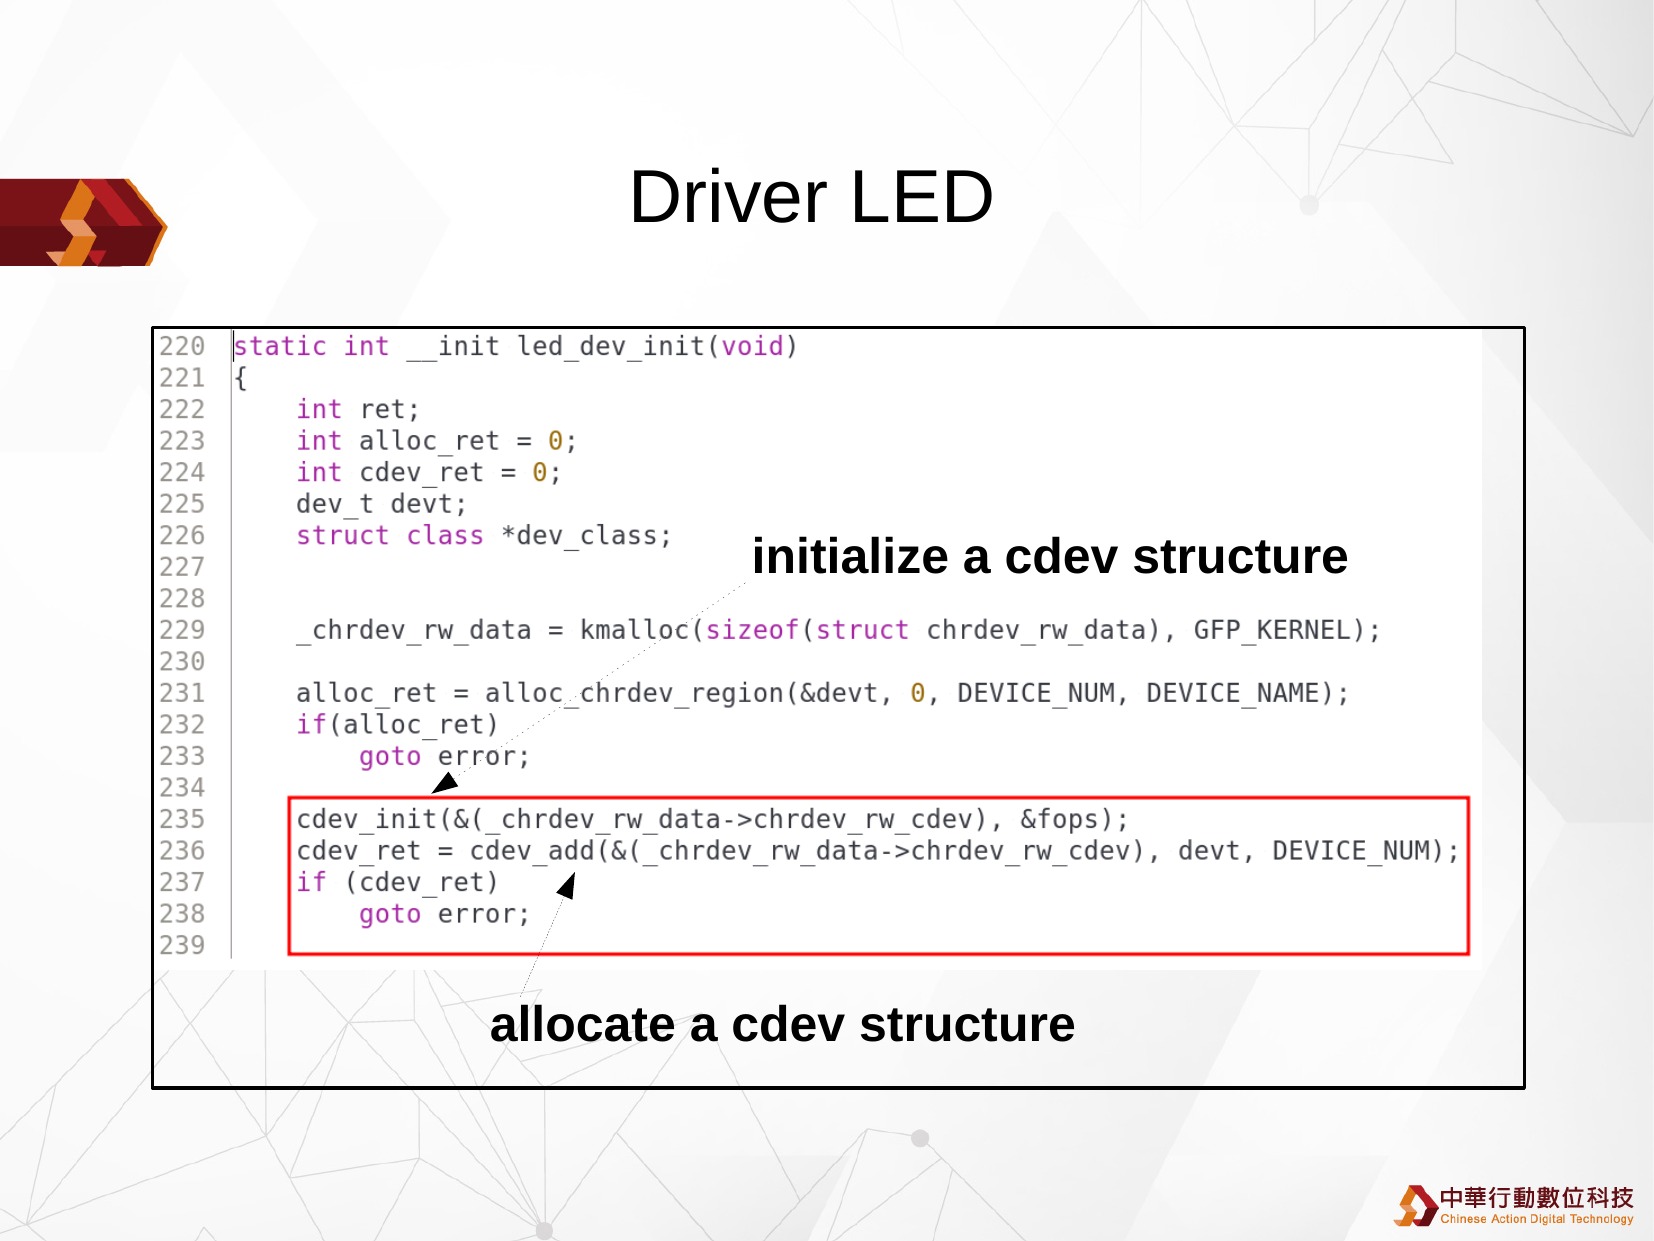

# Driver LED
initialize a cdev structure
allocate a cdev structure